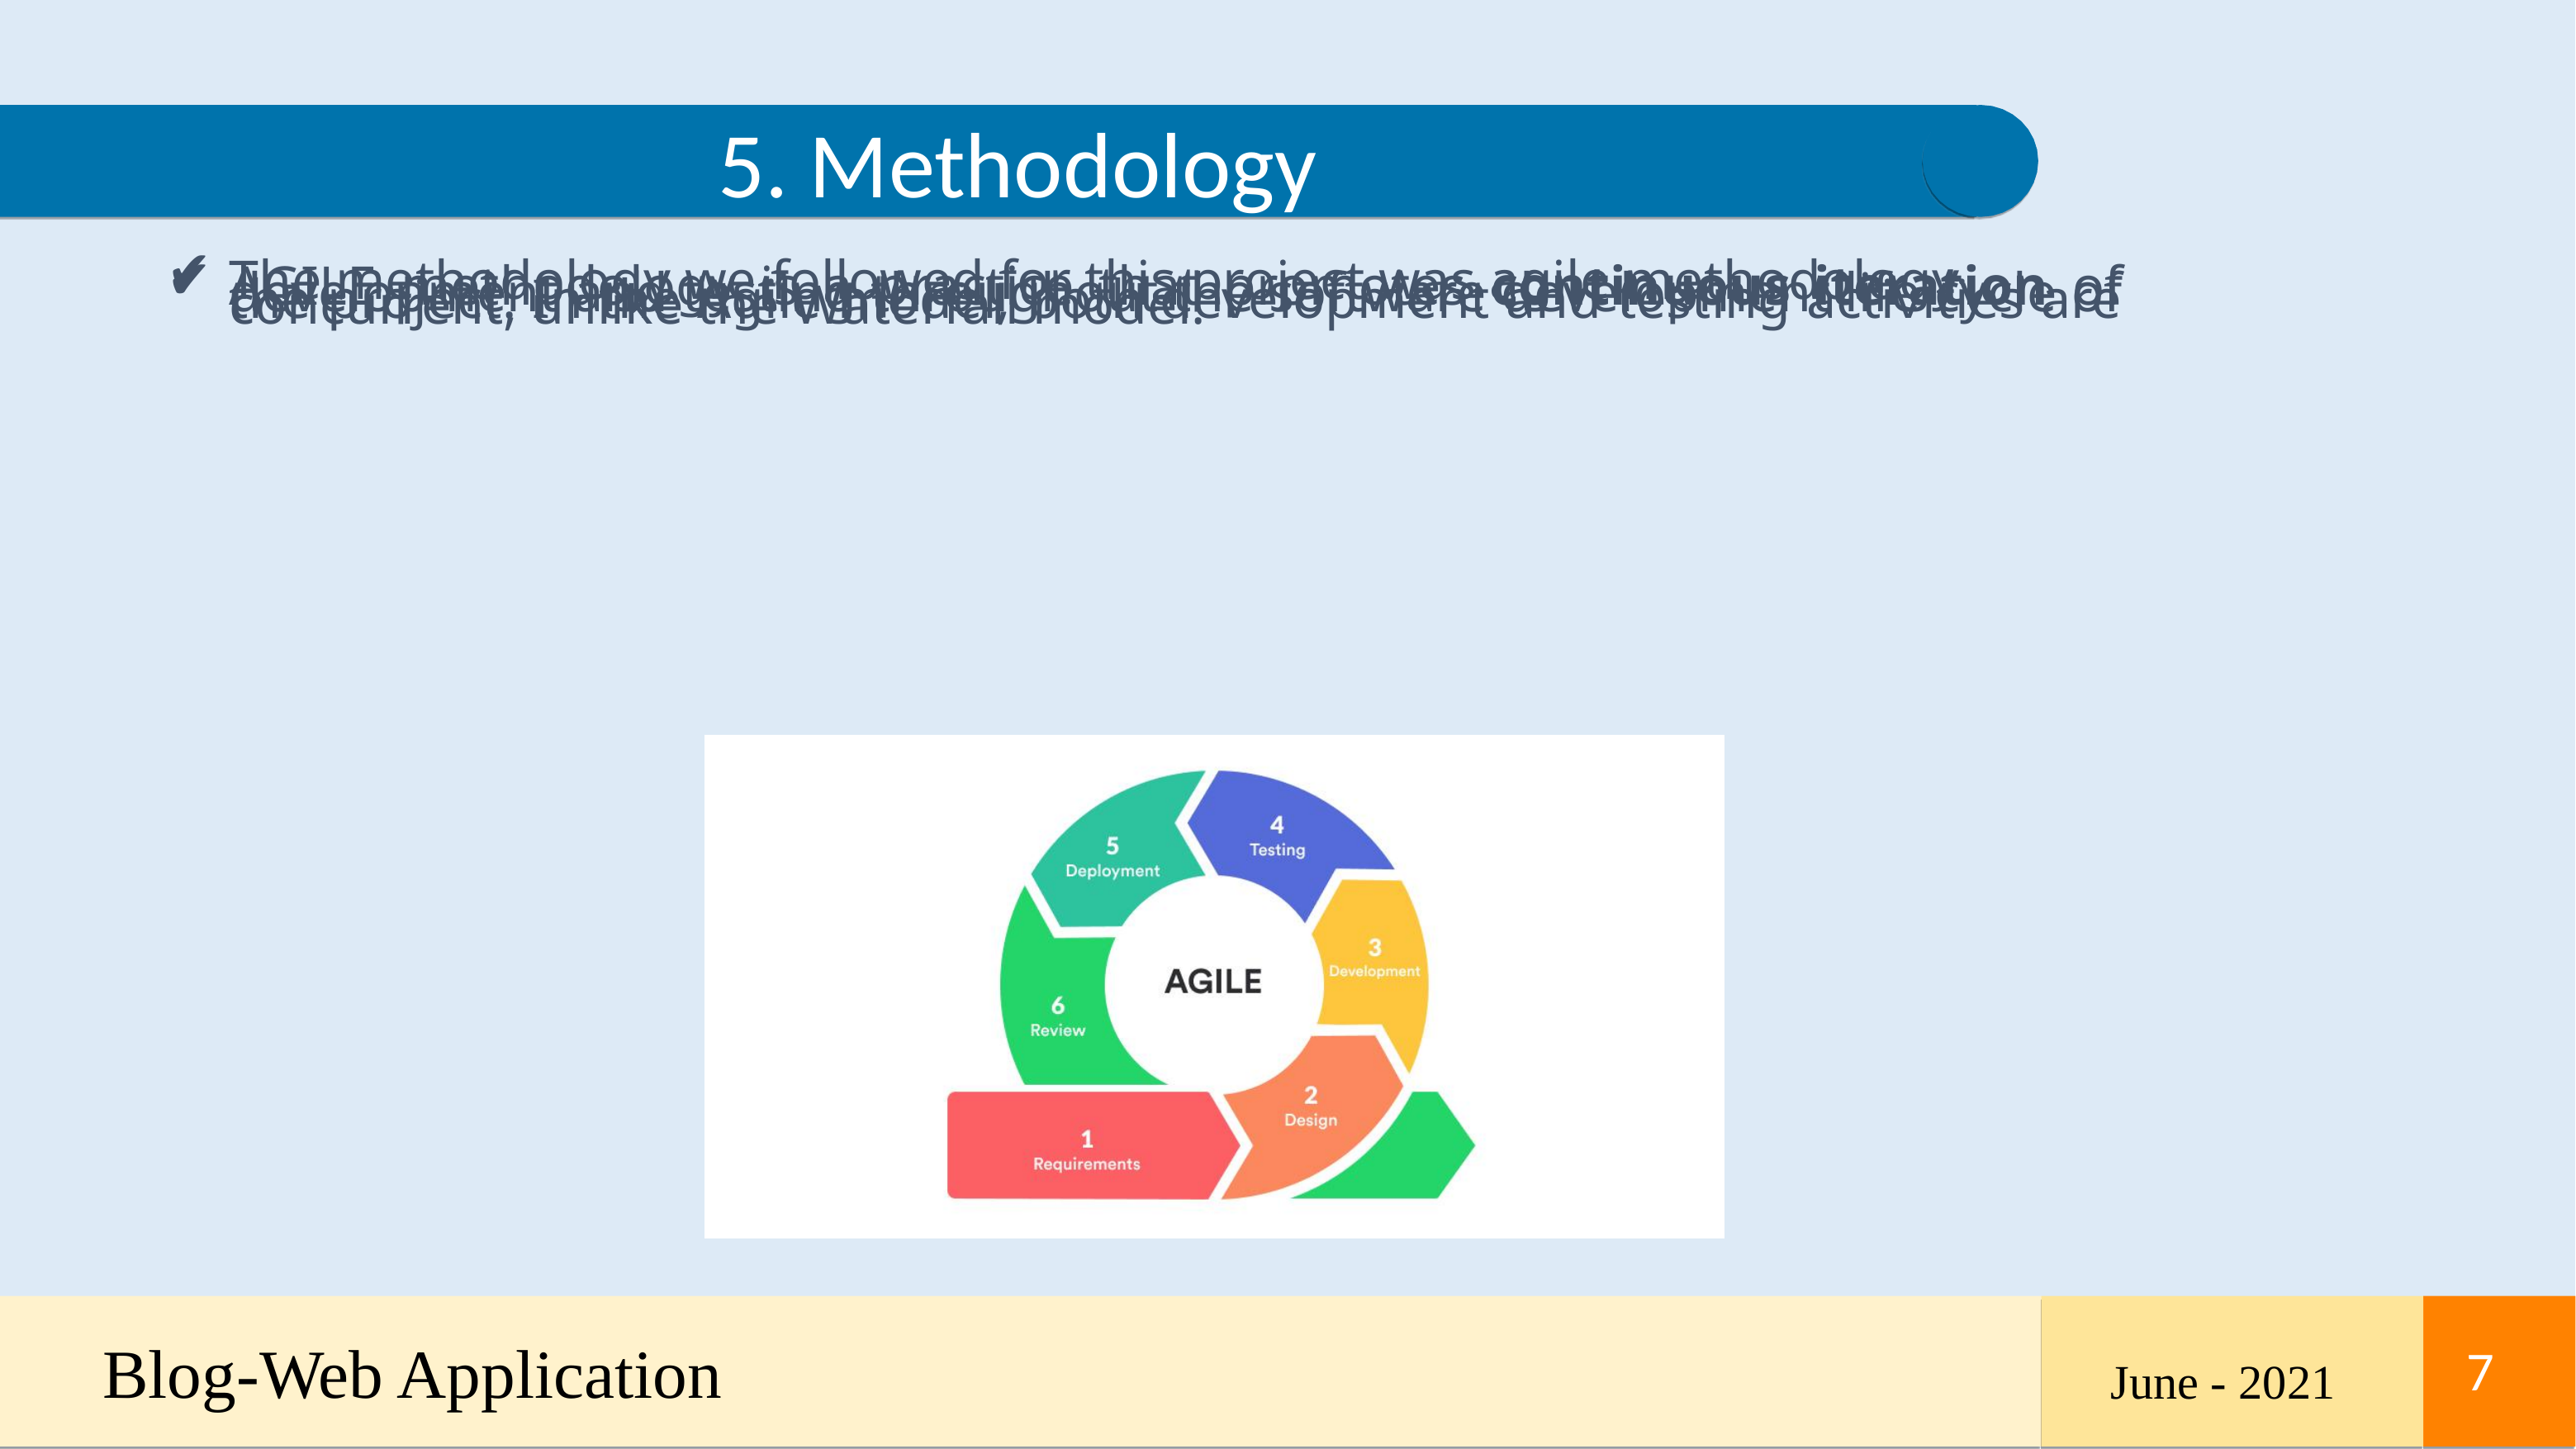

5. Methodology
The methodology we followed for this project was agile methodology
AGILE methodology is a practice that promotes continuous iteration of development and testing throughout the software development life cycle of the project. In the Agile model, both development and testing activities are concurrent, unlike the Waterfall model.
Blog-Web Application
June - 2021